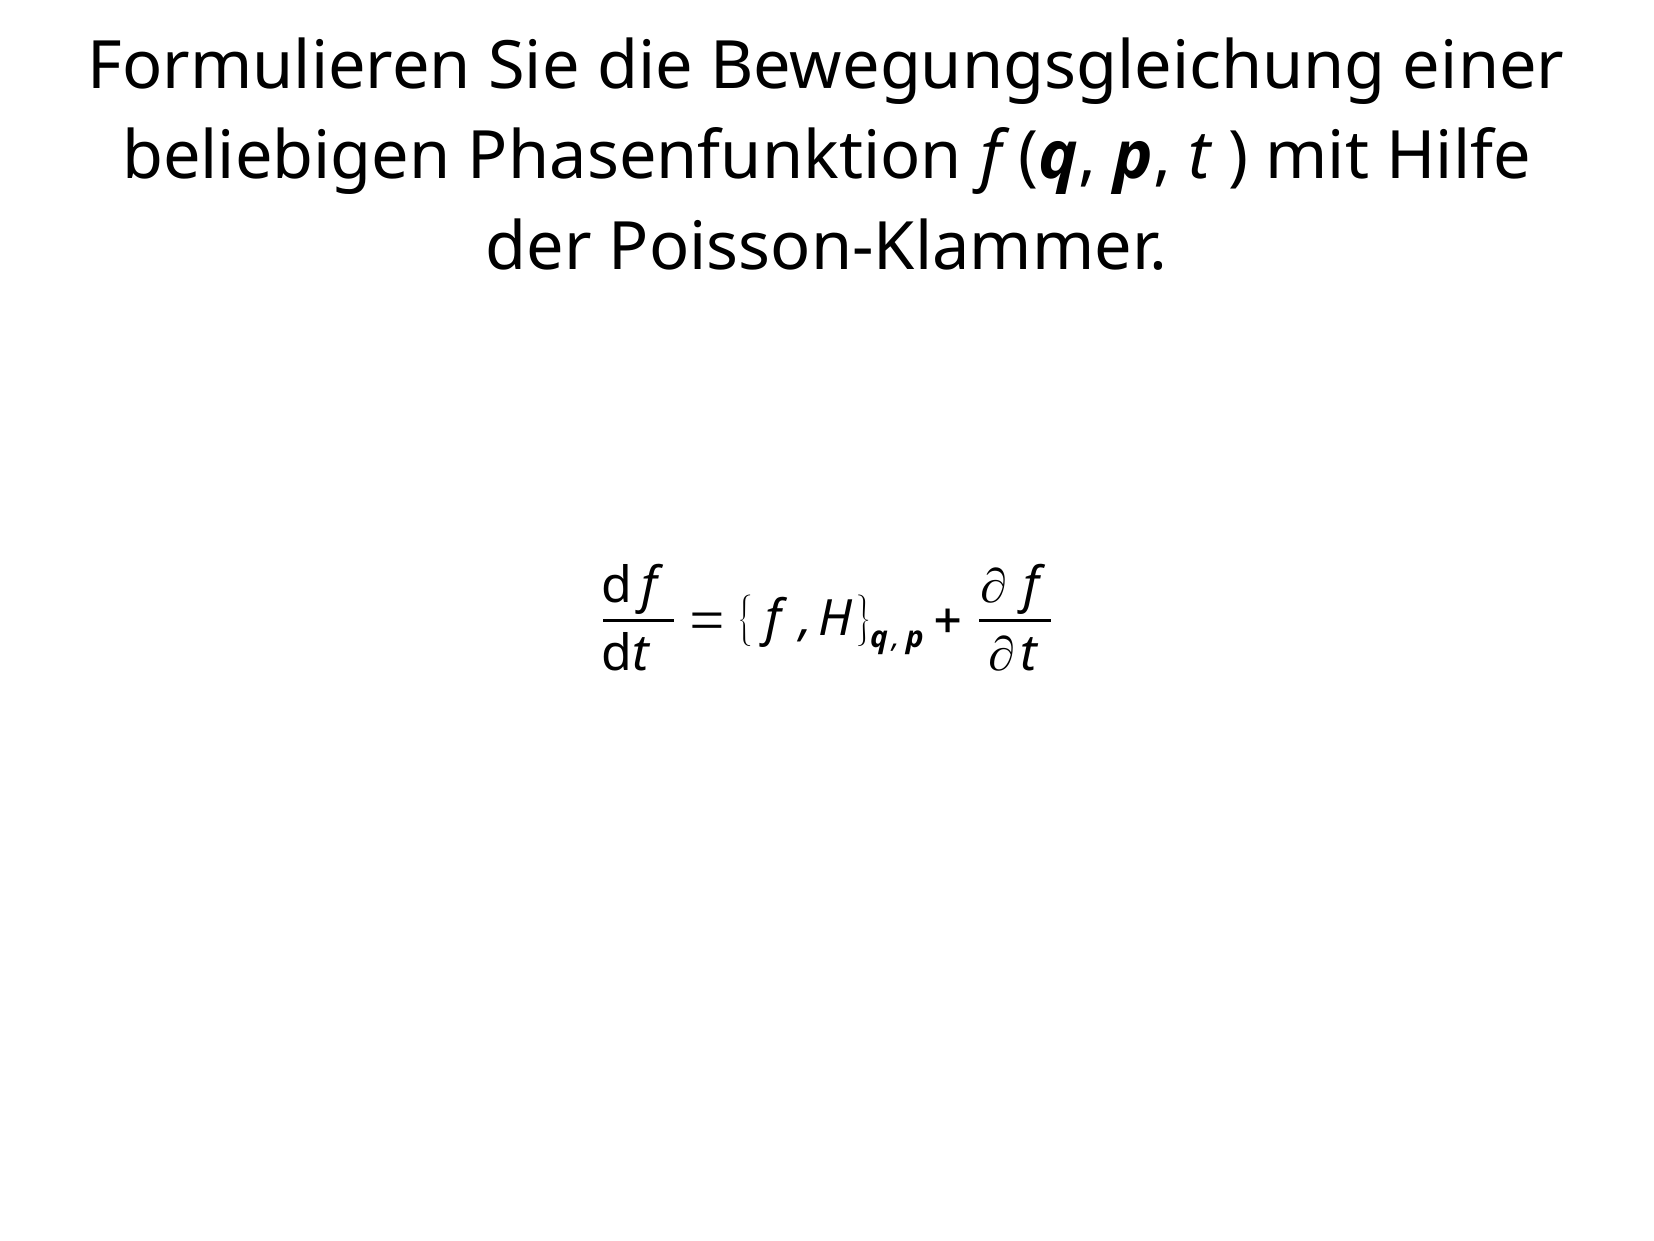

# Formulieren Sie die Bewegungsgleichung einer beliebigen Phasenfunktion f (q, p, t ) mit Hilfe der Poisson-Klammer.